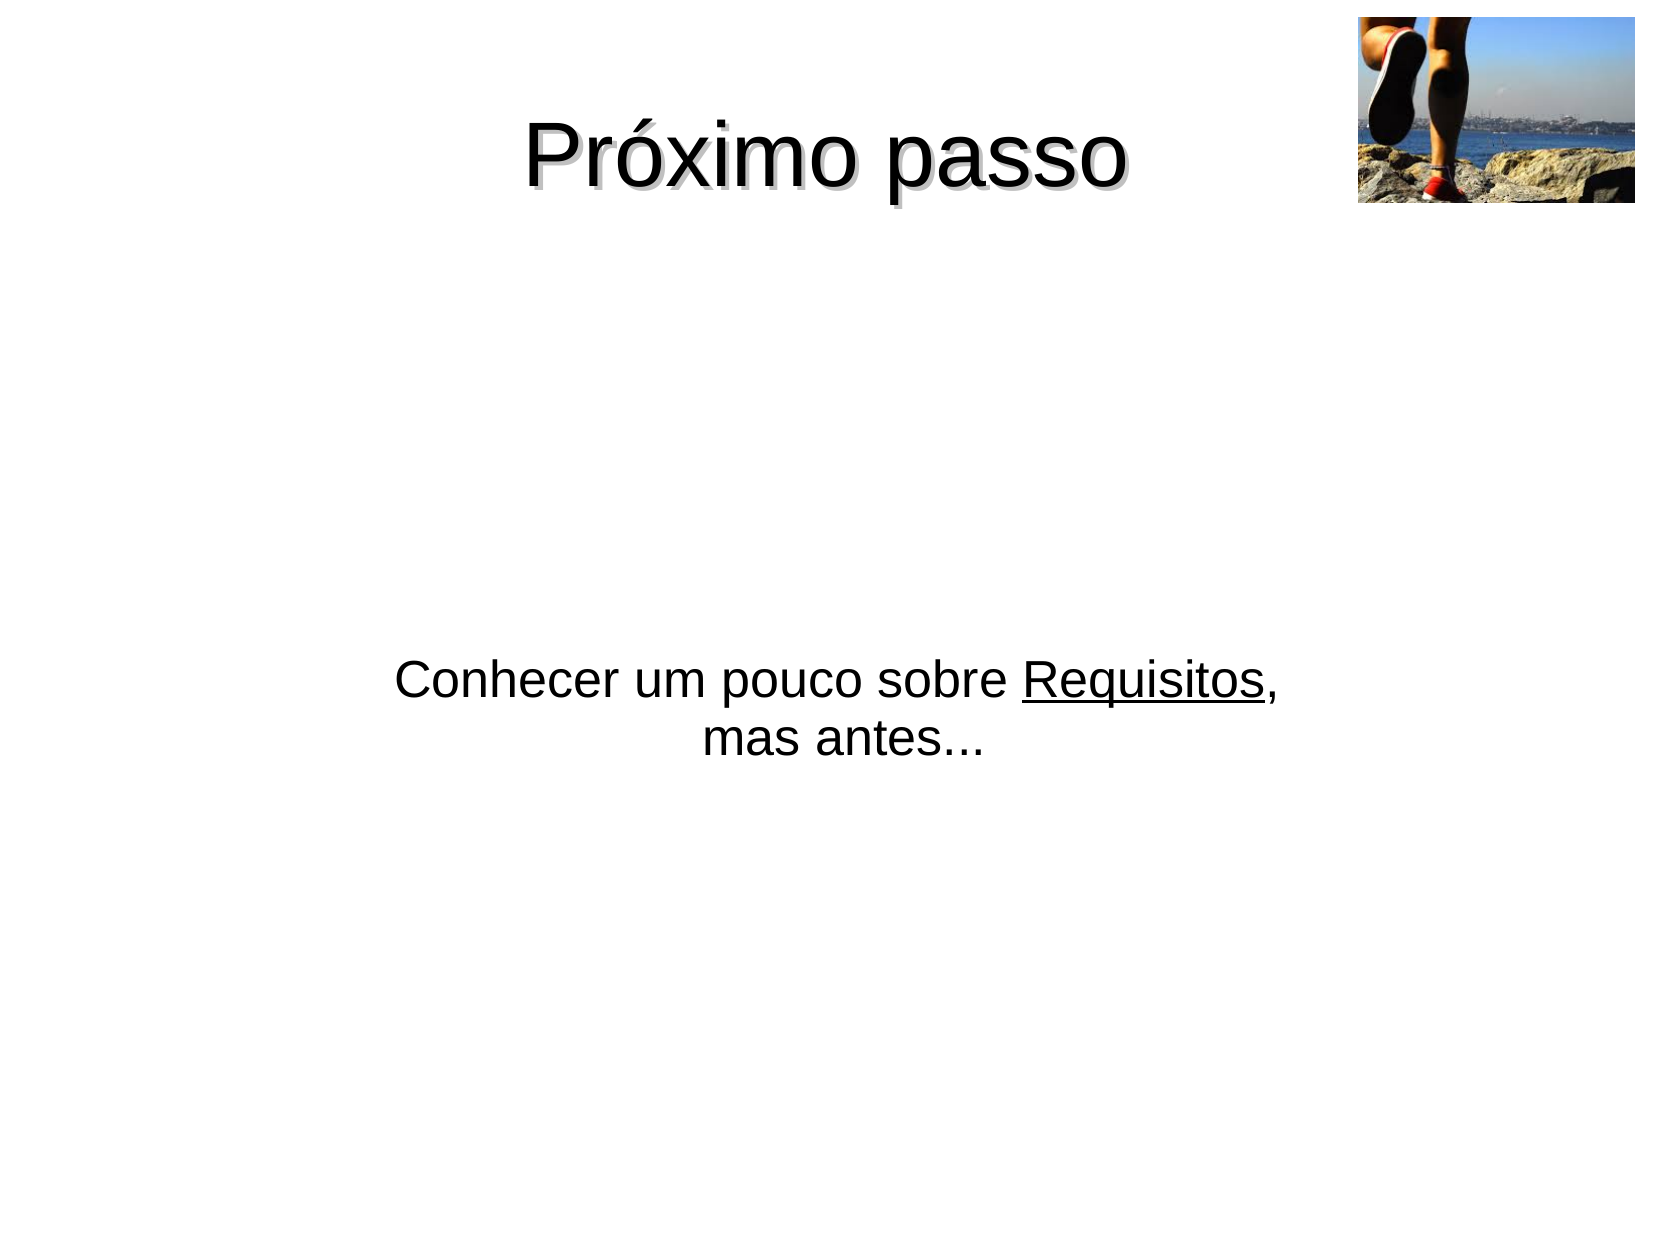

# Próximo passo
Conhecer um pouco sobre Requisitos,
mas antes...